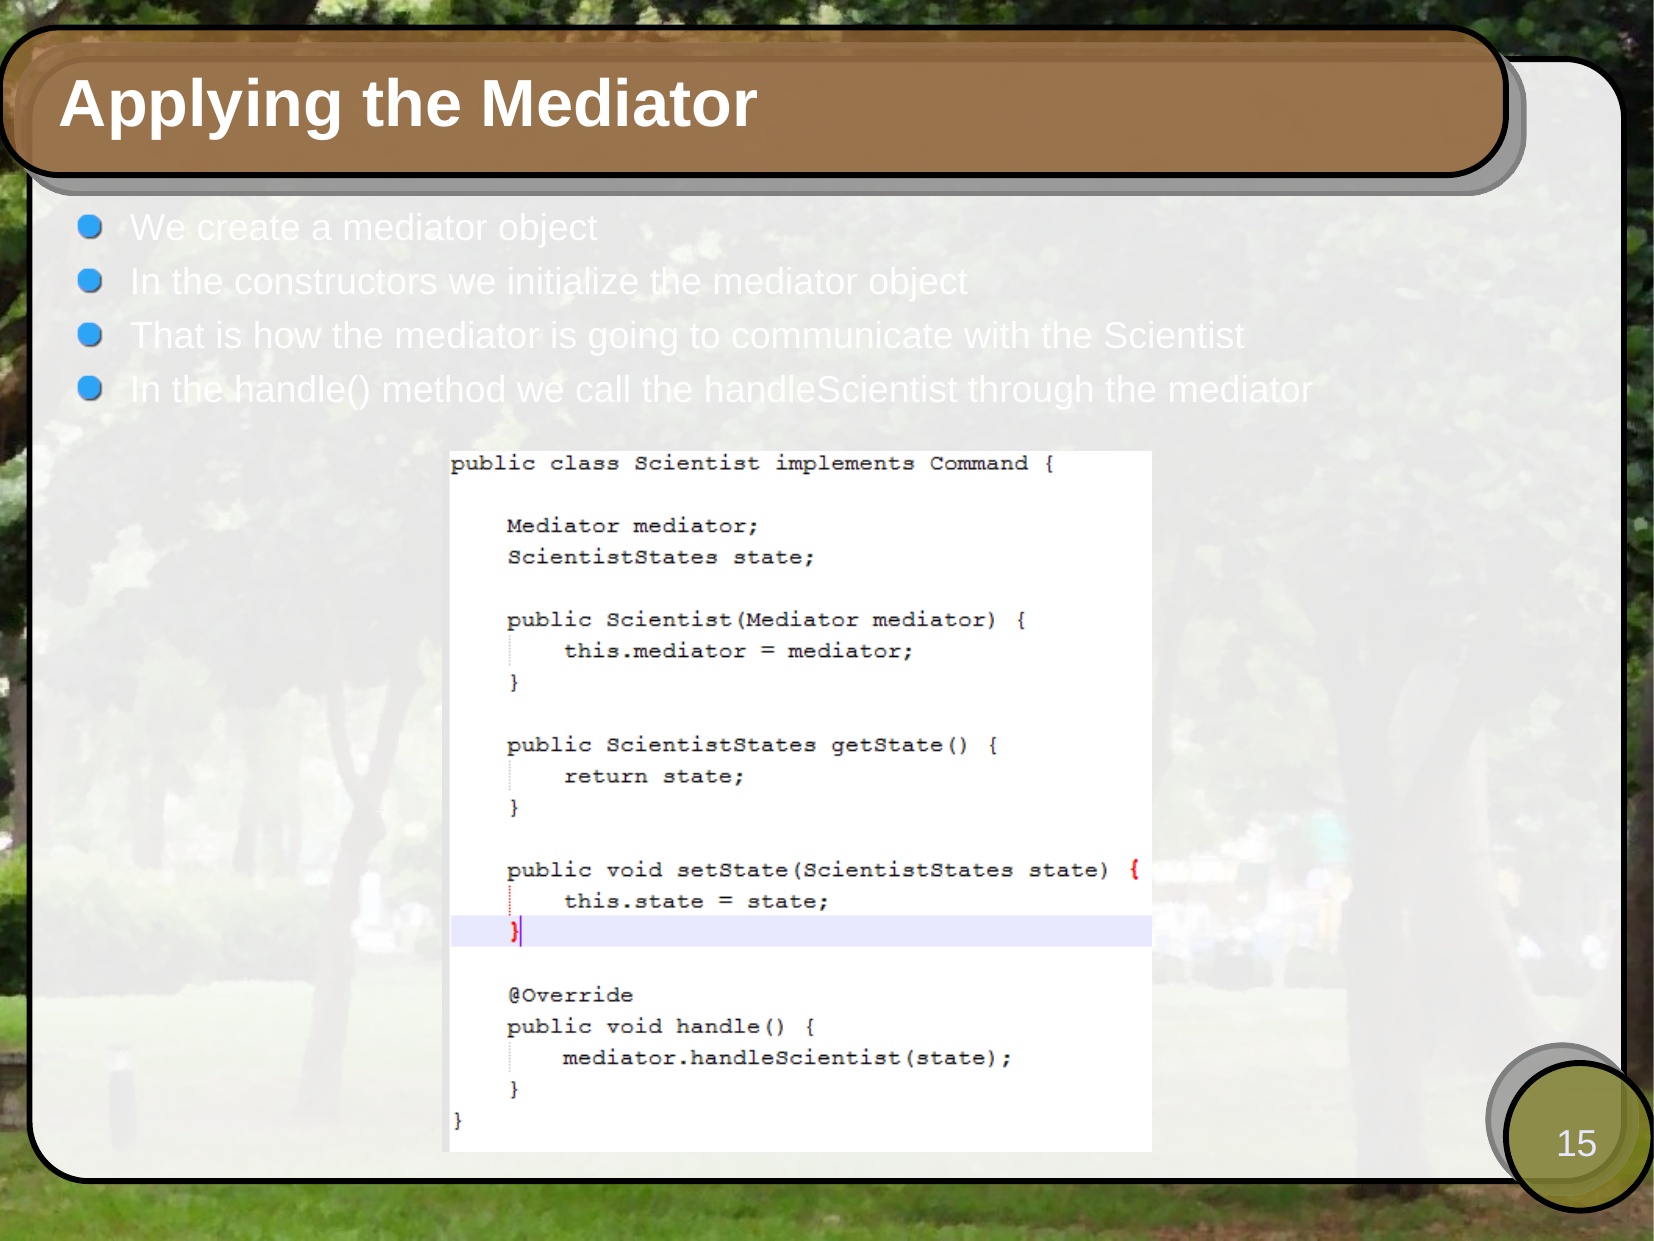

# Applying the Mediator
We create a mediator object
In the constructors we initialize the mediator object
That is how the mediator is going to communicate with the Scientist
In the handle() method we call the handleScientist through the mediator
15